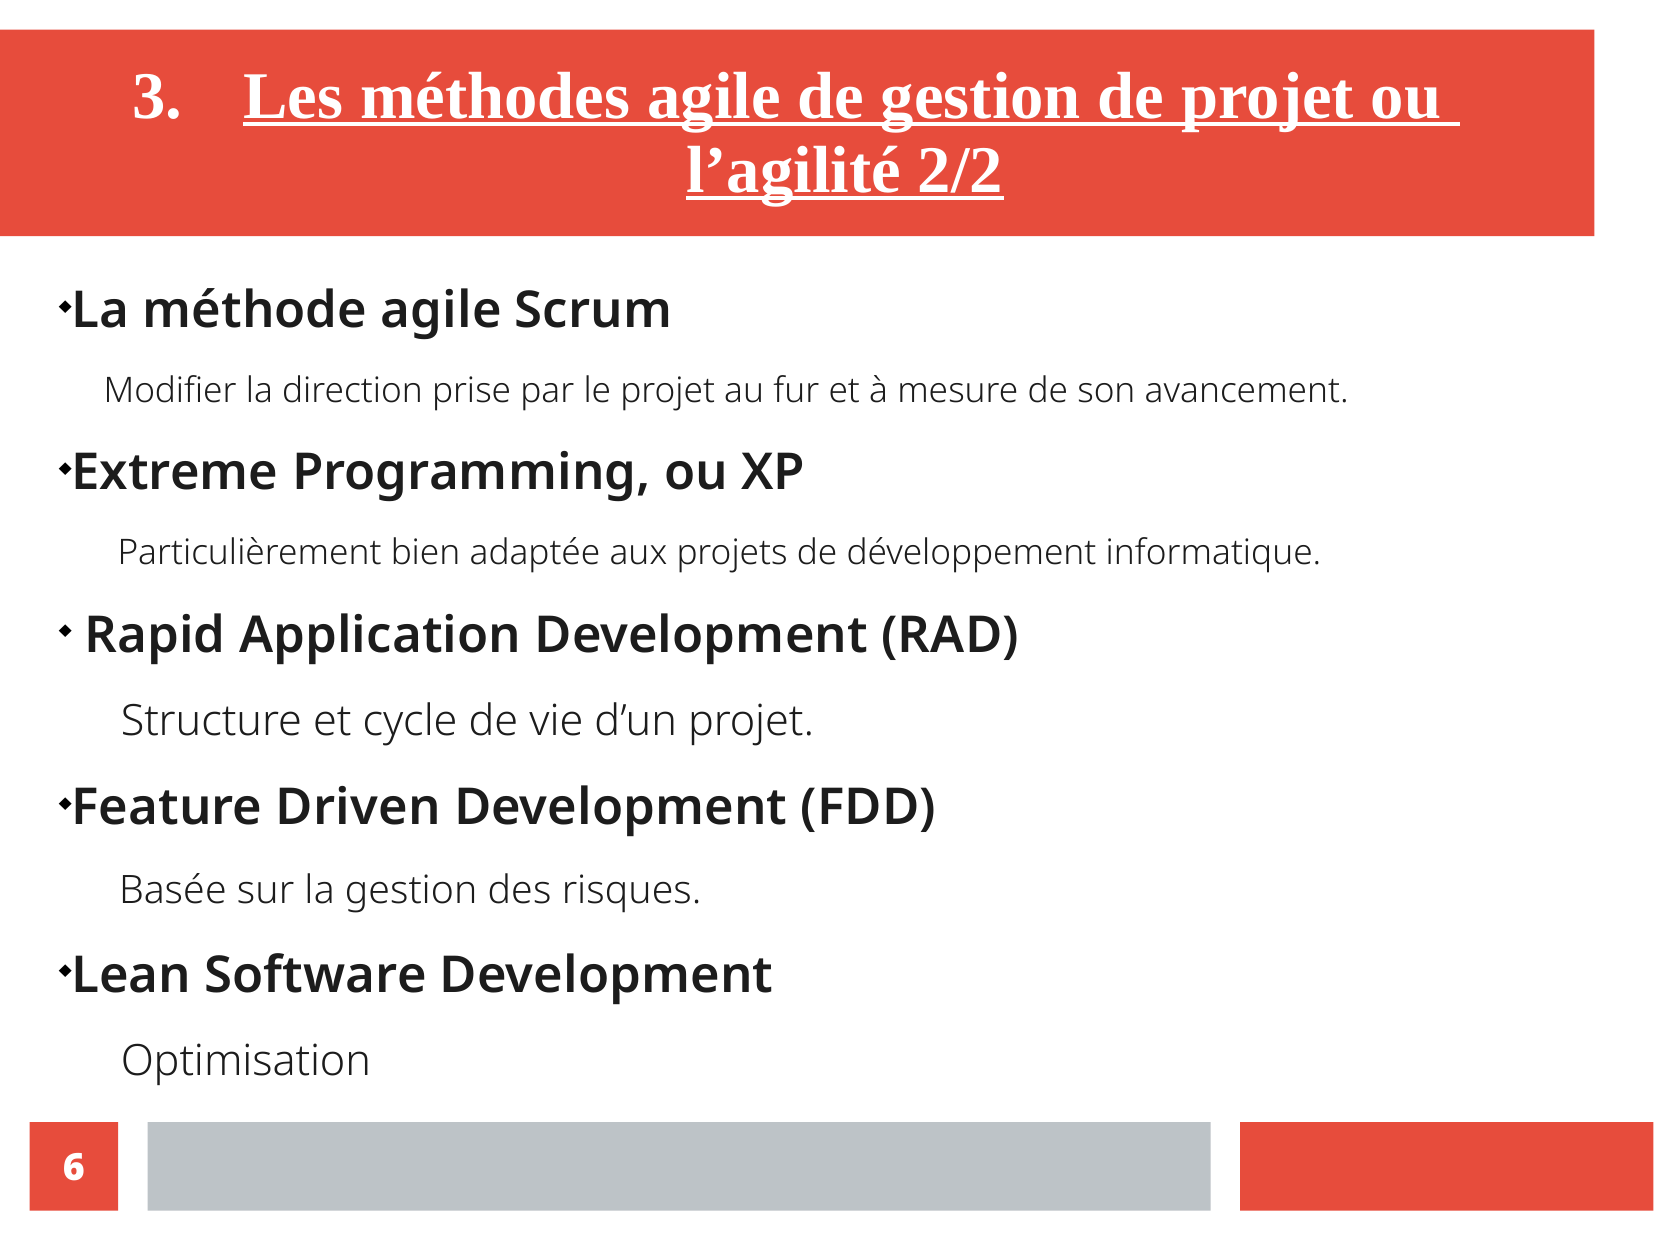

# 3.	Les méthodes agile de gestion de projet ou 									l’agilité 2/2
La méthode agile Scrum
Modifier la direction prise par le projet au fur et à mesure de son avancement.
Extreme Programming, ou XP
Particulièrement bien adaptée aux projets de développement informatique.
 Rapid Application Development (RAD)
Structure et cycle de vie d’un projet.
Feature Driven Development (FDD)
Basée sur la gestion des risques.
Lean Software Development
Optimisation
6